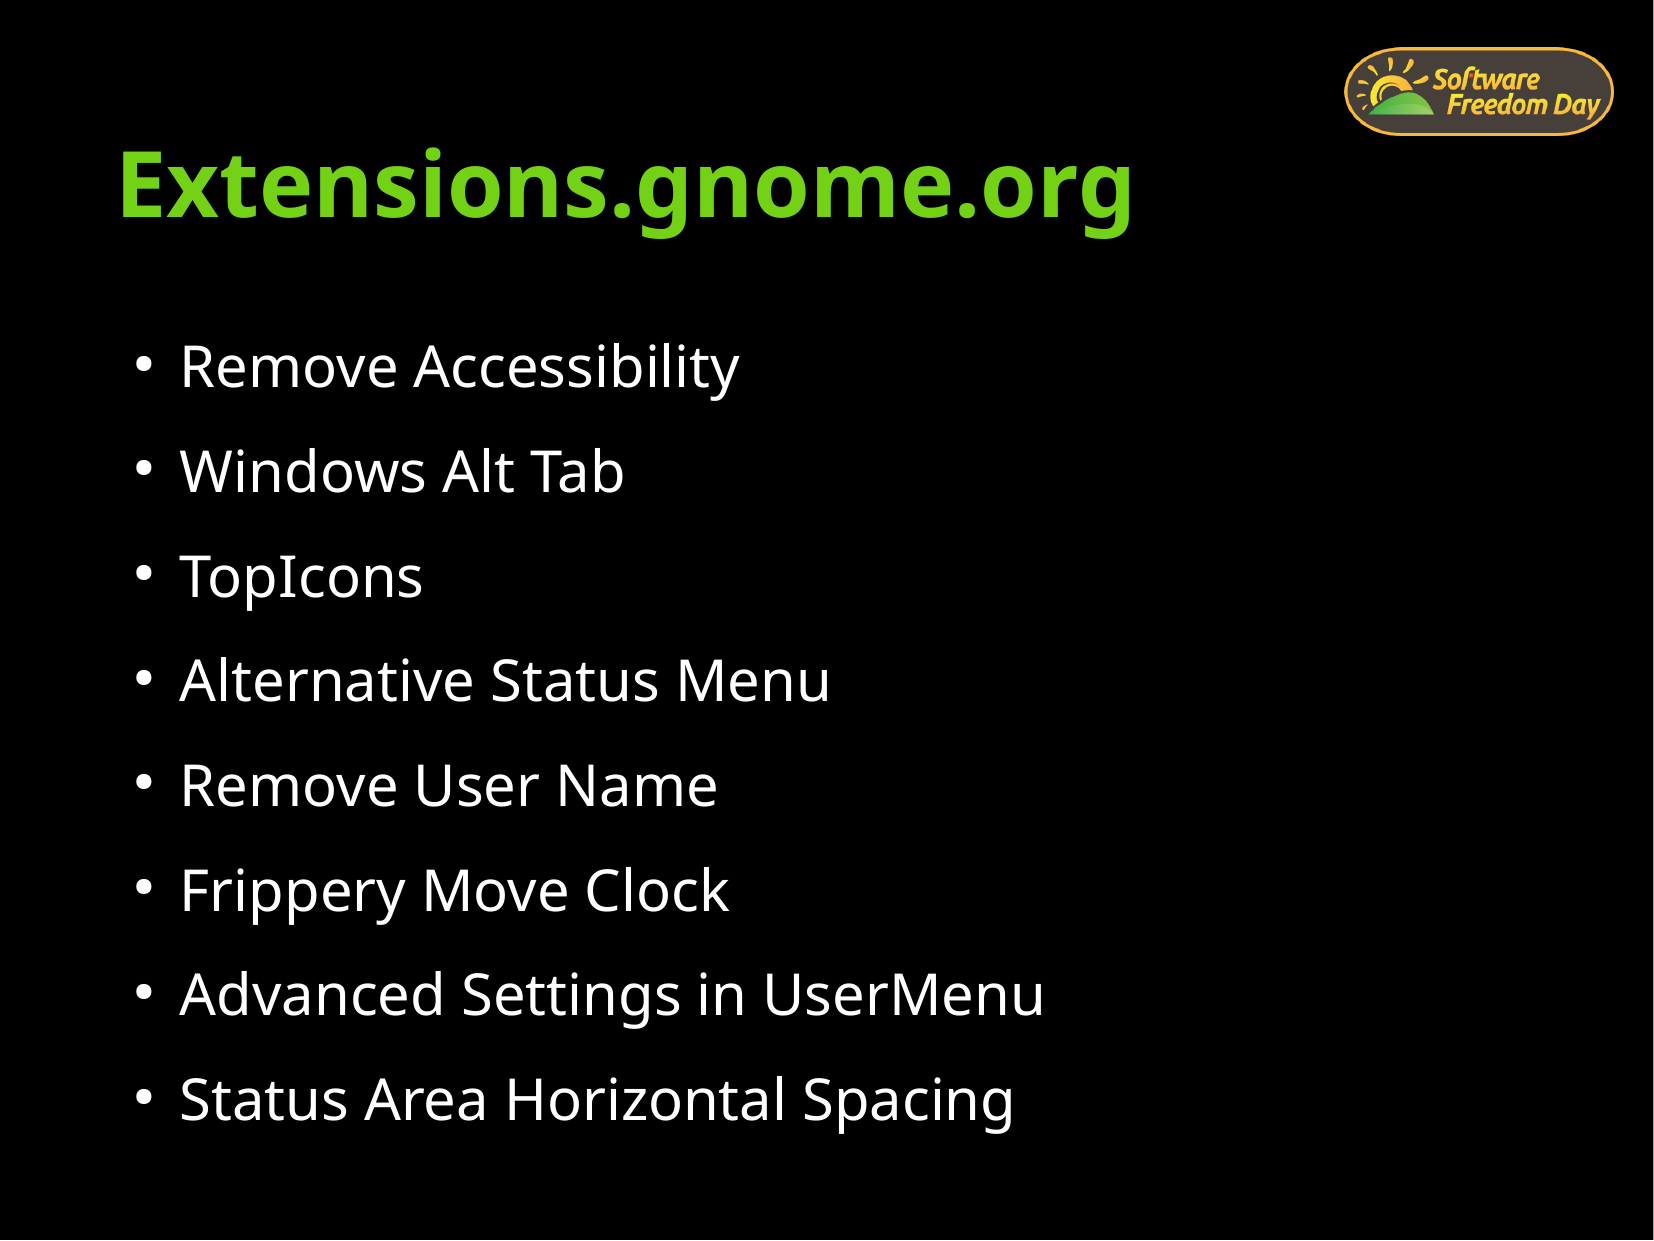

# Extensions.gnome.org
Remove Accessibility
Windows Alt Tab
TopIcons
Alternative Status Menu
Remove User Name
Frippery Move Clock
Advanced Settings in UserMenu
Status Area Horizontal Spacing